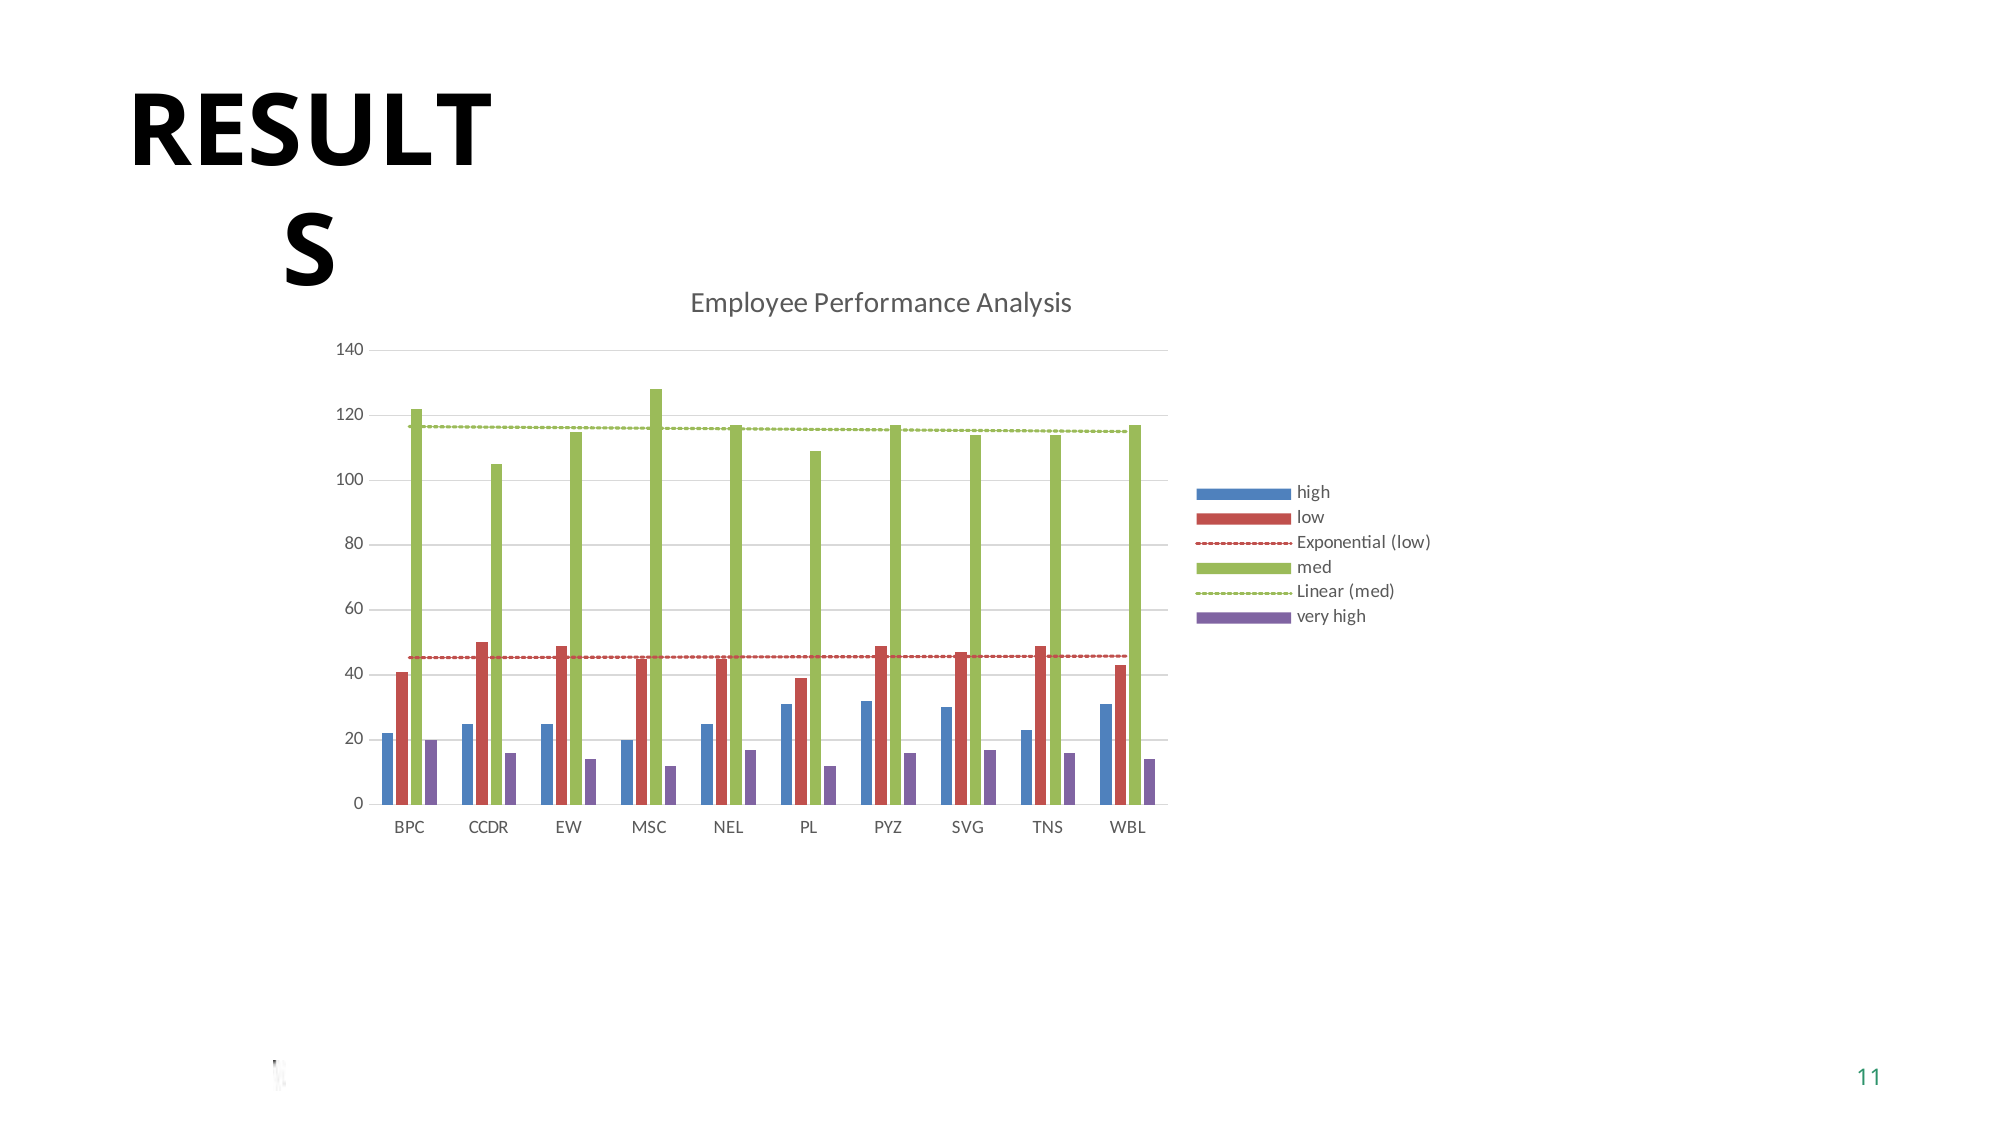

# RESULTS
### Chart: Employee Performance Analysis
| Category | high | low | med | very high |
|---|---|---|---|---|
| BPC | 22.0 | 41.0 | 122.0 | 20.0 |
| CCDR | 25.0 | 50.0 | 105.0 | 16.0 |
| EW | 25.0 | 49.0 | 115.0 | 14.0 |
| MSC | 20.0 | 45.0 | 128.0 | 12.0 |
| NEL | 25.0 | 45.0 | 117.0 | 17.0 |
| PL | 31.0 | 39.0 | 109.0 | 12.0 |
| PYZ | 32.0 | 49.0 | 117.0 | 16.0 |
| SVG | 30.0 | 47.0 | 114.0 | 17.0 |
| TNS | 23.0 | 49.0 | 114.0 | 16.0 |
| WBL | 31.0 | 43.0 | 117.0 | 14.0 |